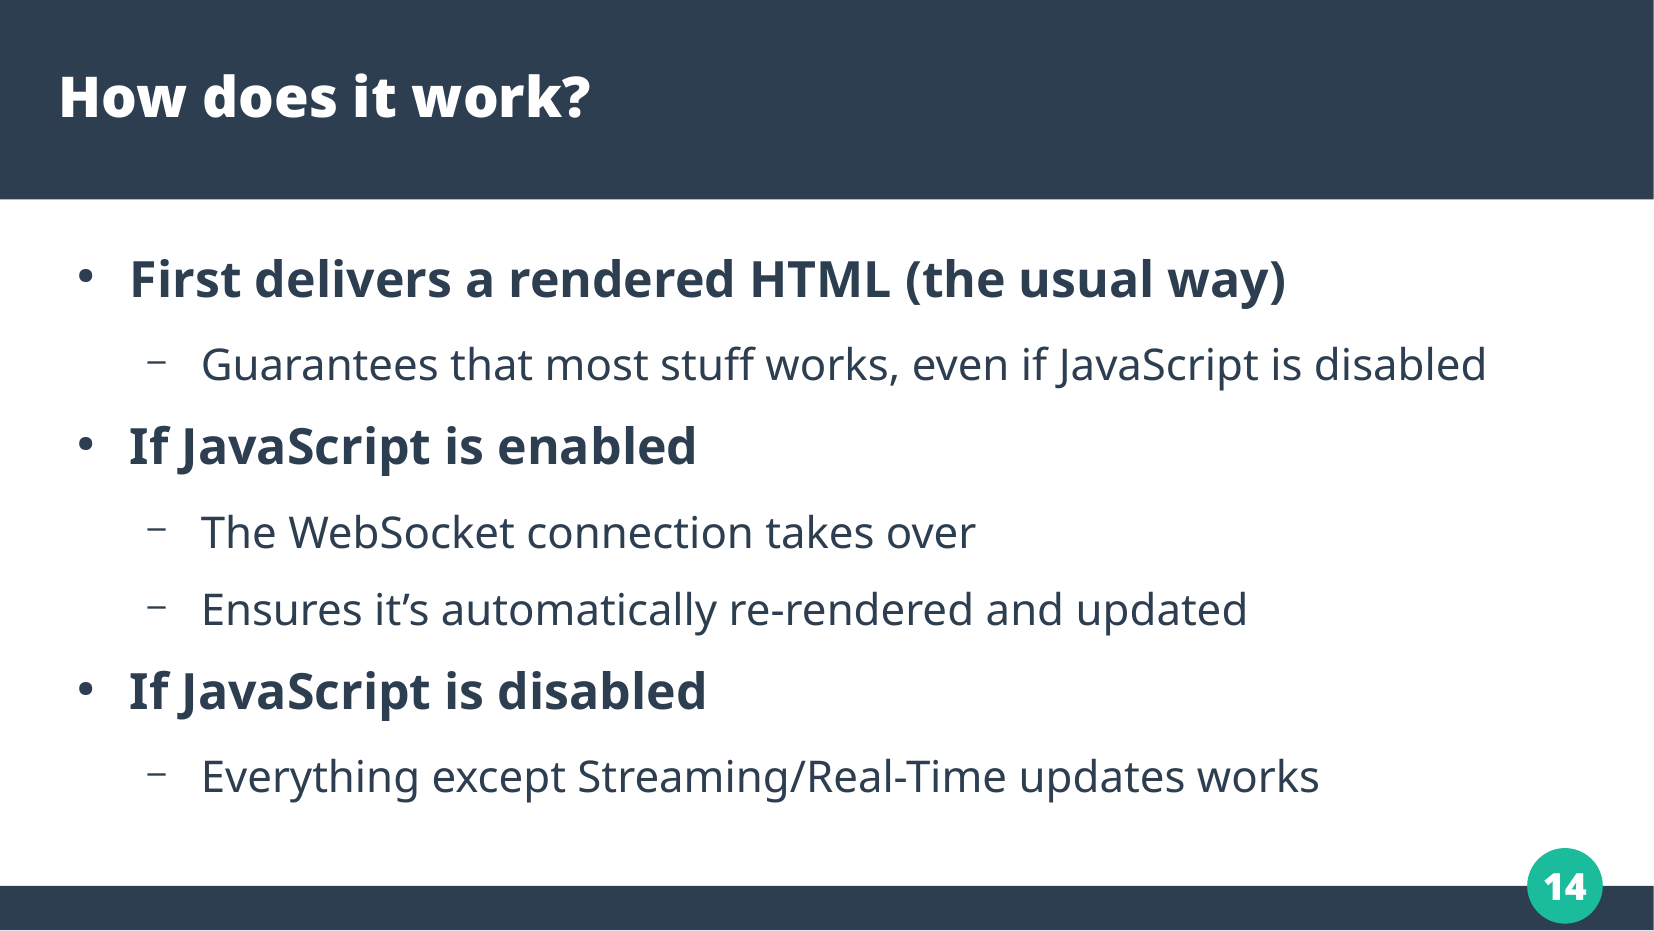

# How does it work?
First delivers a rendered HTML (the usual way)
Guarantees that most stuff works, even if JavaScript is disabled
If JavaScript is enabled
The WebSocket connection takes over
Ensures it’s automatically re-rendered and updated
If JavaScript is disabled
Everything except Streaming/Real-Time updates works